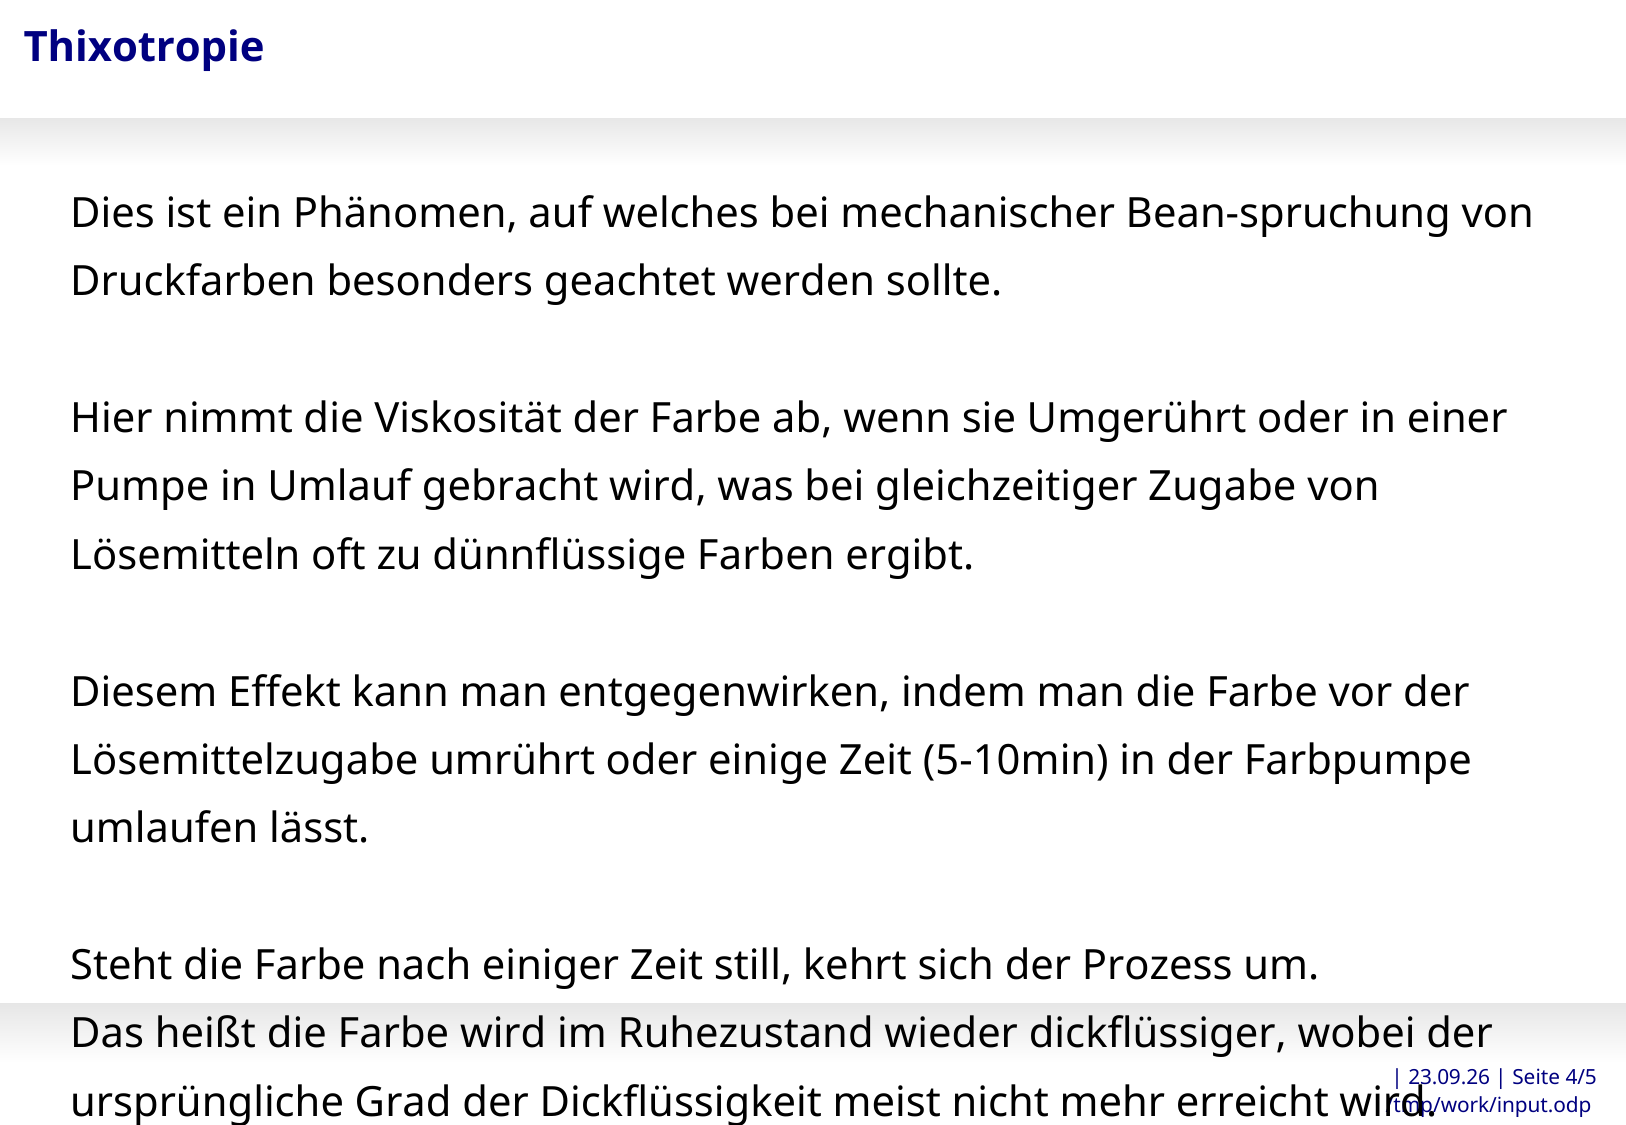

# Thixotropie
Dies ist ein Phänomen, auf welches bei mechanischer Bean-spruchung von Druckfarben besonders geachtet werden sollte.
Hier nimmt die Viskosität der Farbe ab, wenn sie Umgerührt oder in einer Pumpe in Umlauf gebracht wird, was bei gleichzeitiger Zugabe von Lösemitteln oft zu dünnflüssige Farben ergibt.
Diesem Effekt kann man entgegenwirken, indem man die Farbe vor der Lösemittelzugabe umrührt oder einige Zeit (5-10min) in der Farbpumpe umlaufen lässt.
Steht die Farbe nach einiger Zeit still, kehrt sich der Prozess um.
Das heißt die Farbe wird im Ruhezustand wieder dickflüssiger, wobei der ursprüngliche Grad der Dickflüssigkeit meist nicht mehr erreicht wird.